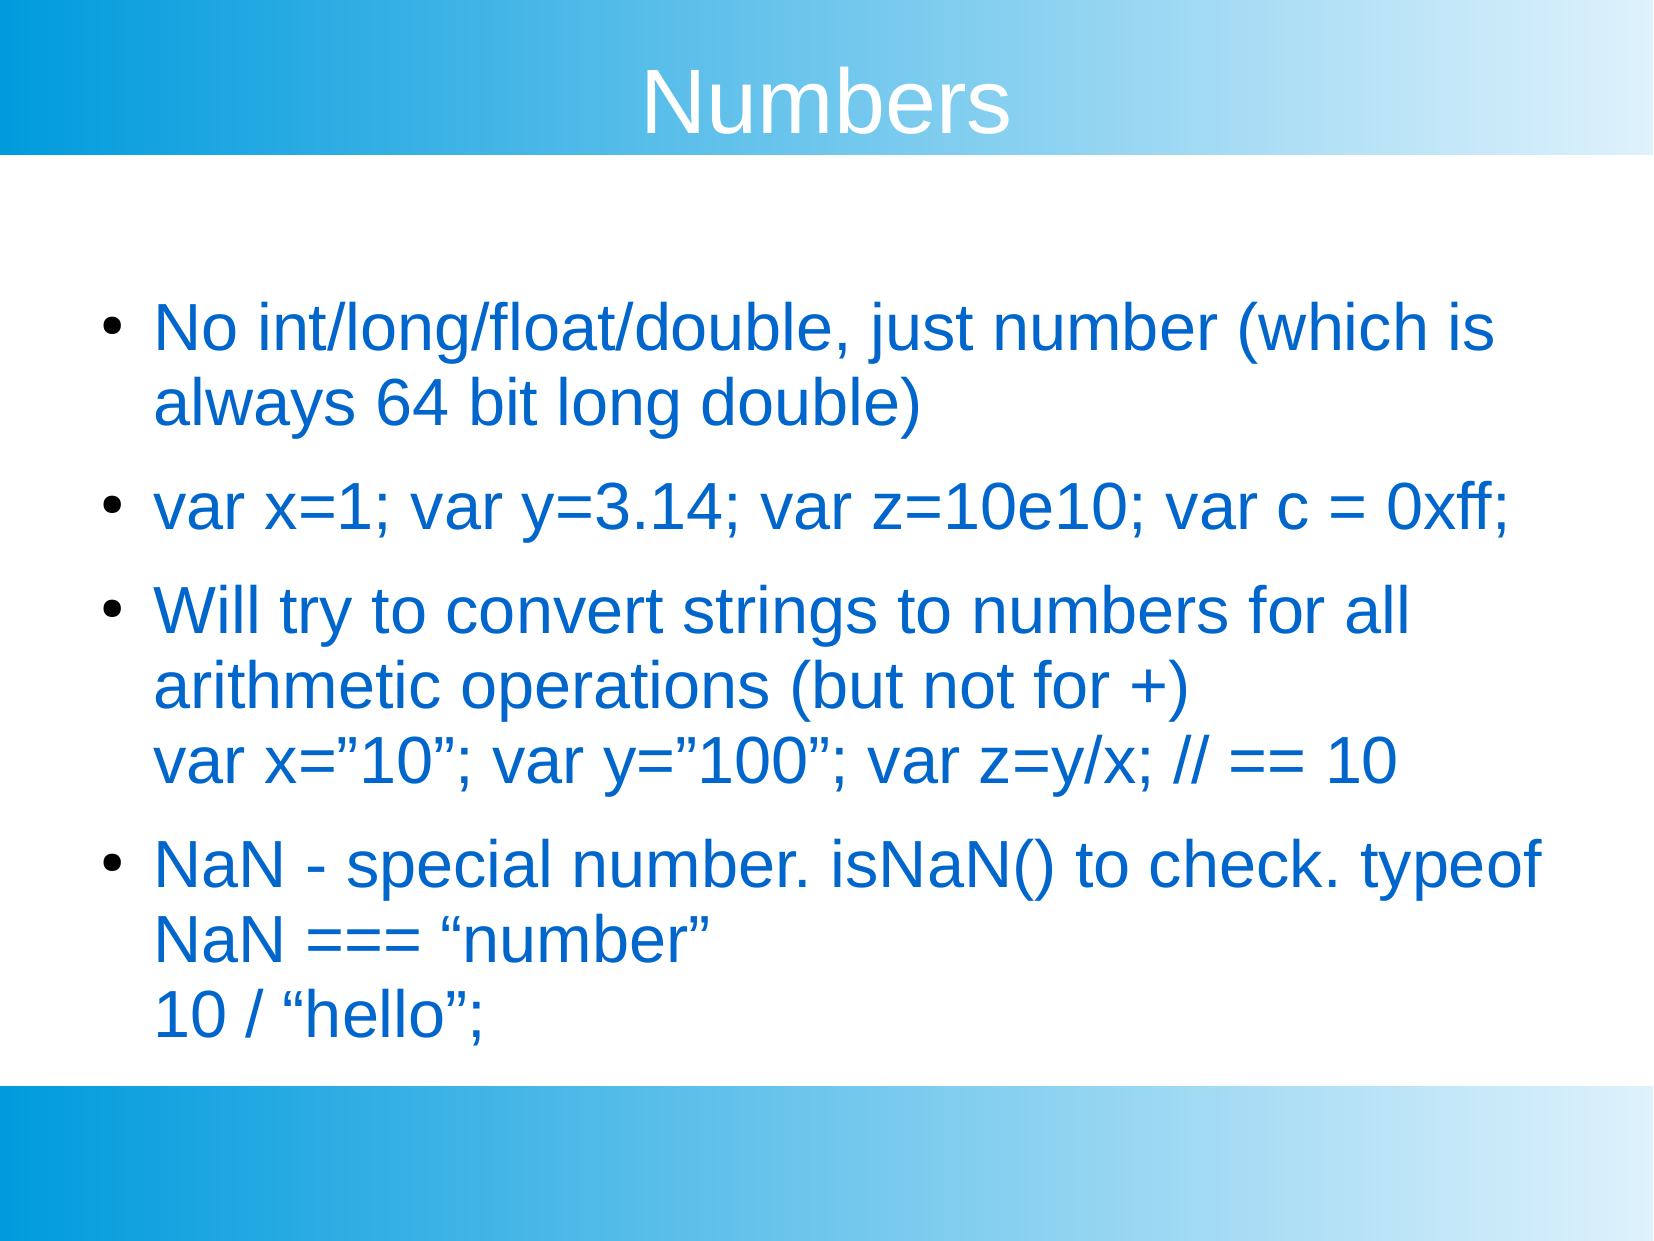

# Numbers
No int/long/float/double, just number (which is always 64 bit long double)
var x=1; var y=3.14; var z=10e10; var c = 0xff;
Will try to convert strings to numbers for all arithmetic operations (but not for +)
var x=”10”; var y=”100”; var z=y/x; // == 10
NaN - special number. isNaN() to check. typeof NaN === “number”
10 / “hello”;